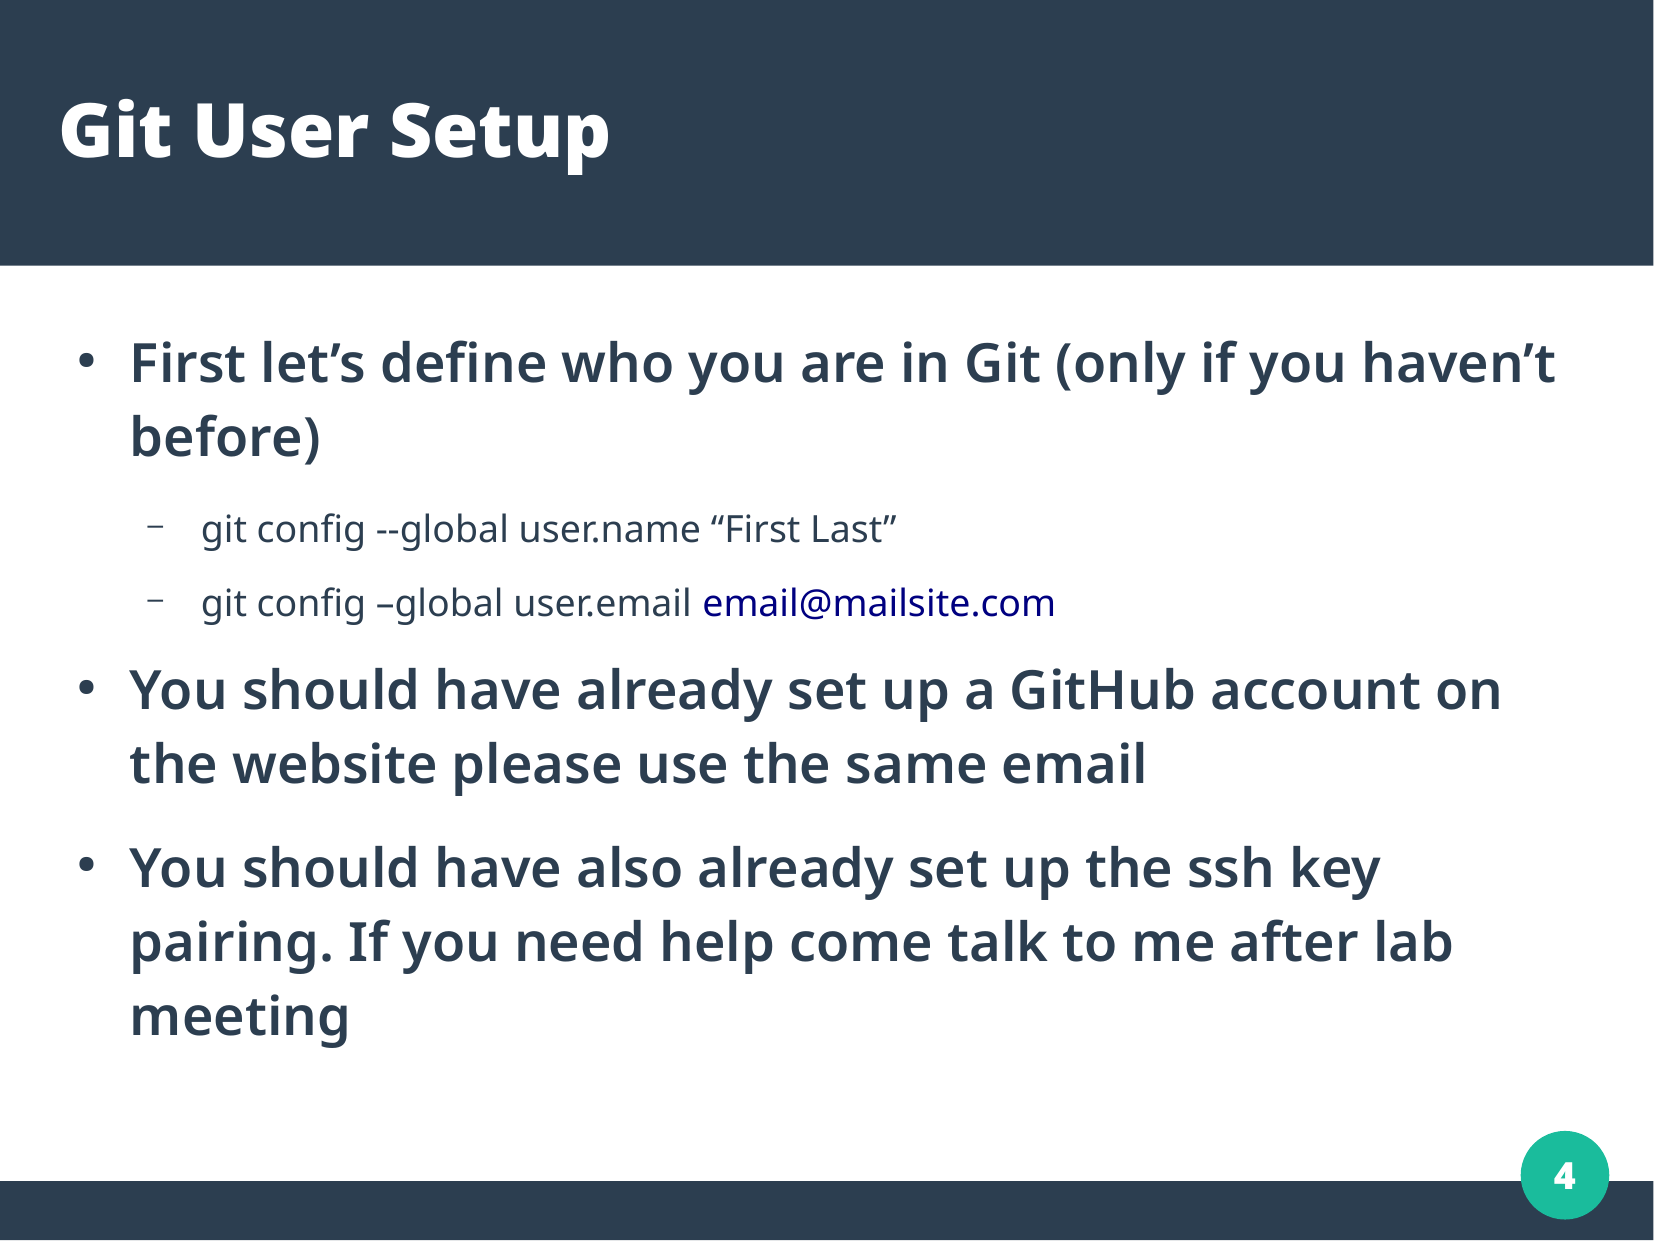

# Git User Setup
First let’s define who you are in Git (only if you haven’t before)
git config --global user.name “First Last”
git config –global user.email email@mailsite.com
You should have already set up a GitHub account on the website please use the same email
You should have also already set up the ssh key pairing. If you need help come talk to me after lab meeting
4